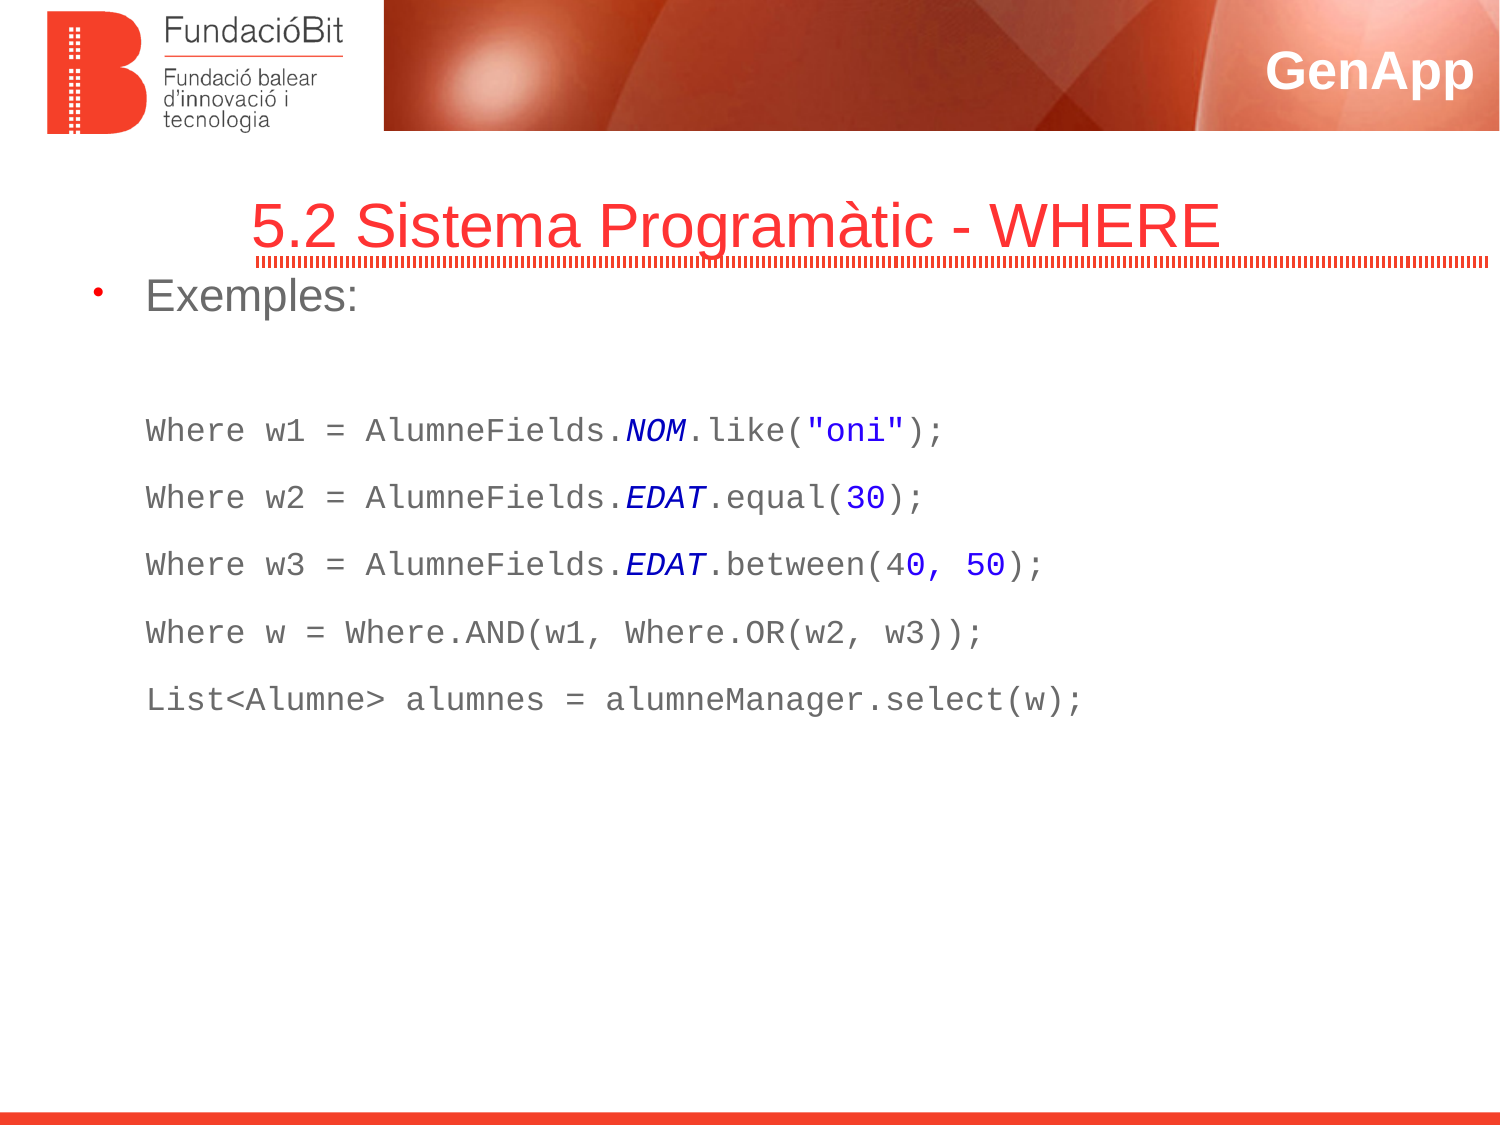

# GenApp
 5.2 Sistema Programàtic - WHERE
Exemples:
Where w1 = AlumneFields.NOM.like("oni");
Where w2 = AlumneFields.EDAT.equal(30);
Where w3 = AlumneFields.EDAT.between(40, 50);
Where w = Where.AND(w1, Where.OR(w2, w3));
List<Alumne> alumnes = alumneManager.select(w);